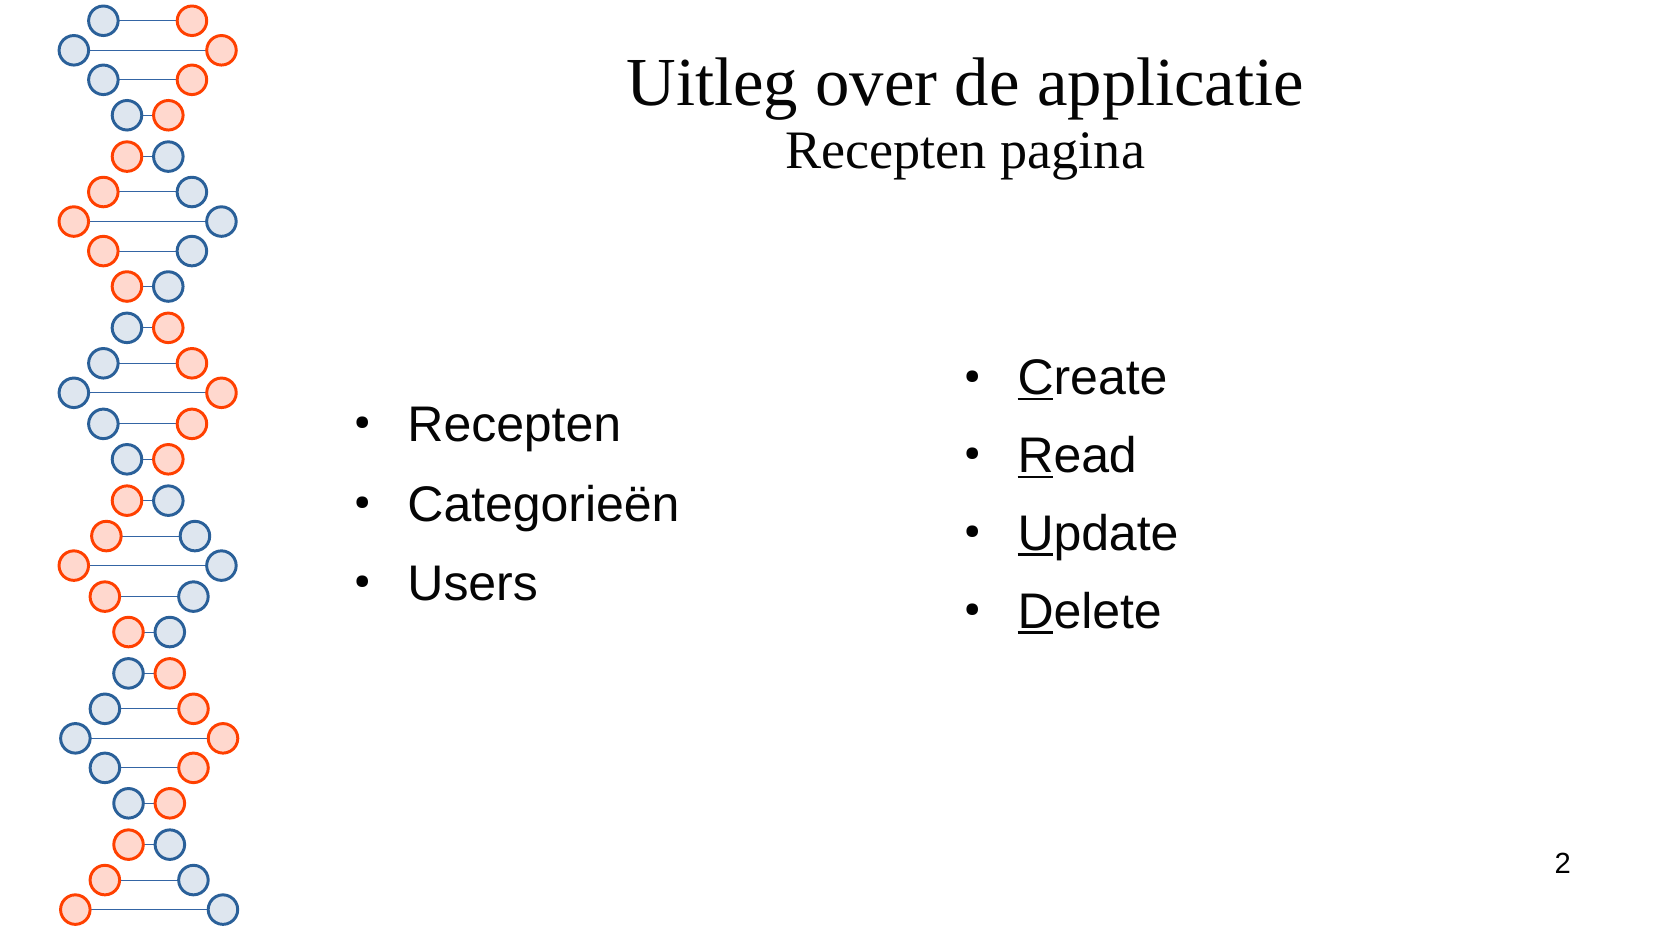

# Uitleg over de applicatie Recepten pagina
Recepten
Categorieën
Users
Create
Read
Update
Delete
2